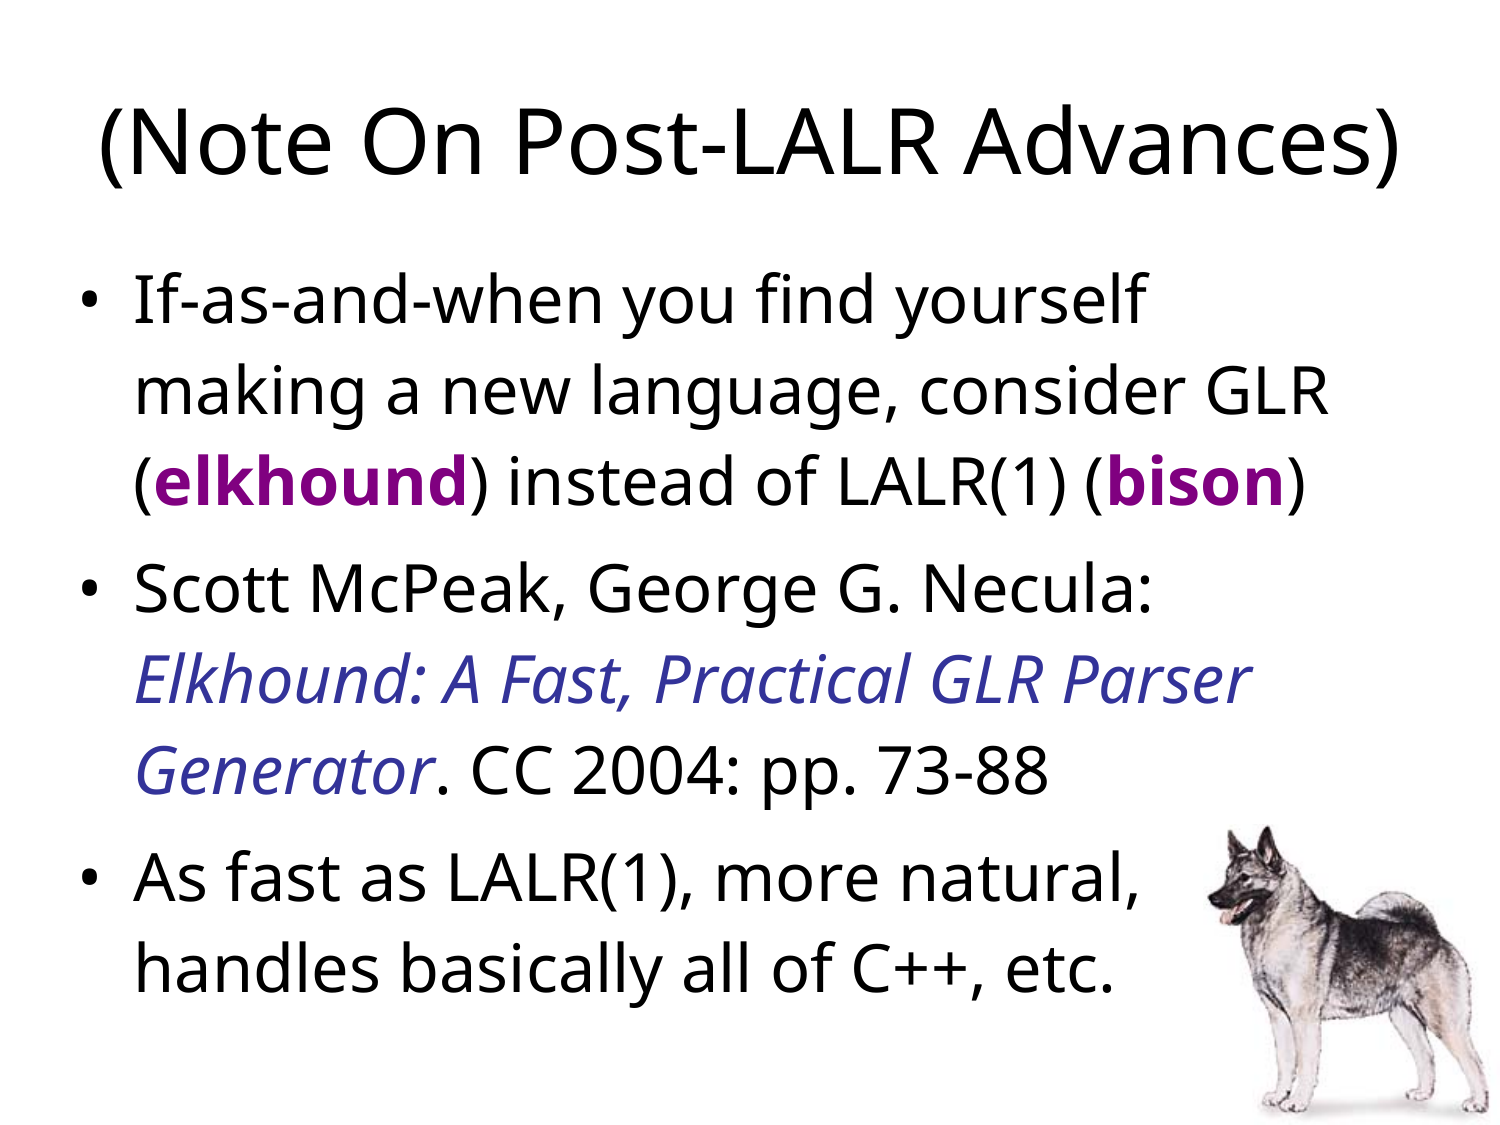

# (Note On Post-LALR Advances)
If-as-and-when you find yourself making a new language, consider GLR (elkhound) instead of LALR(1) (bison)
Scott McPeak, George G. Necula: Elkhound: A Fast, Practical GLR Parser Generator. CC 2004: pp. 73-88
As fast as LALR(1), more natural, handles basically all of C++, etc.
8